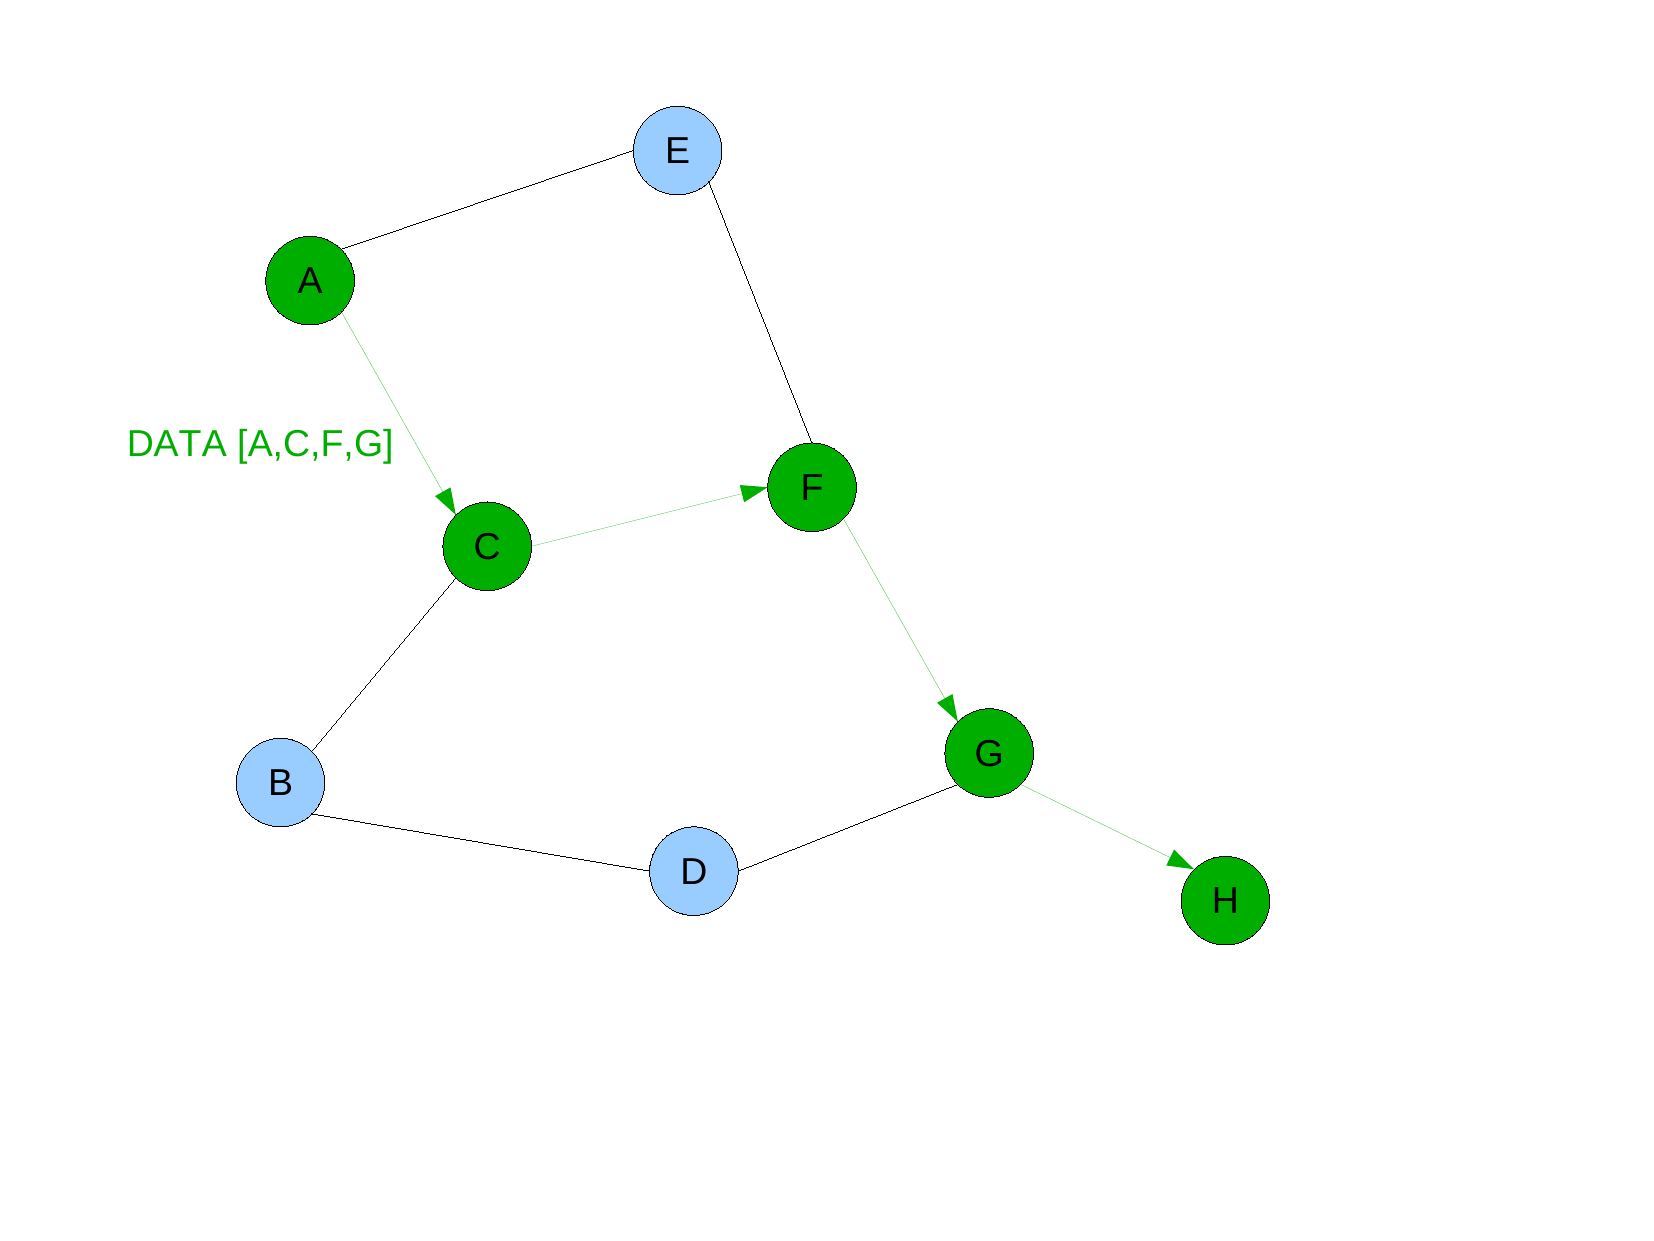

E
A
DATA [A,C,F,G]
F
C
G
B
D
H